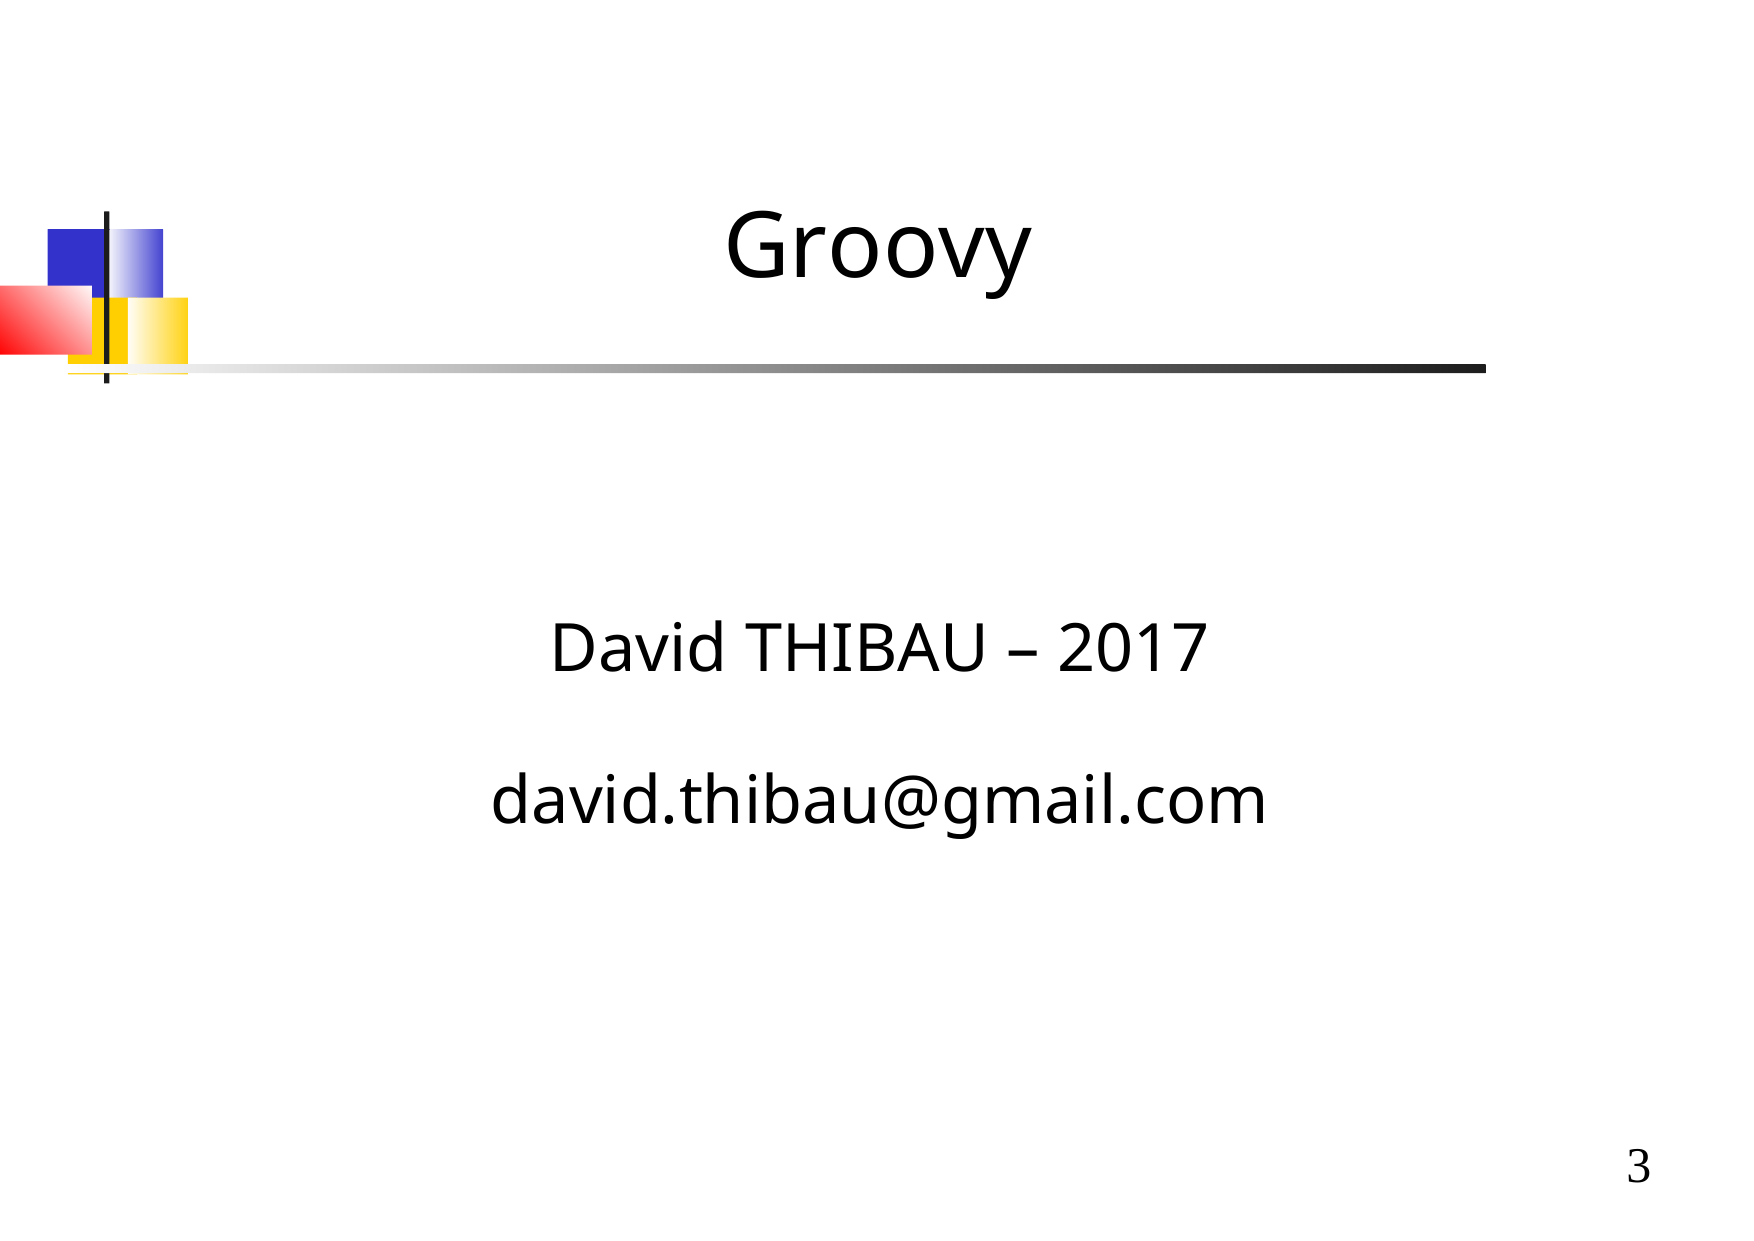

# Groovy
David THIBAU – 2017
david.thibau@gmail.com